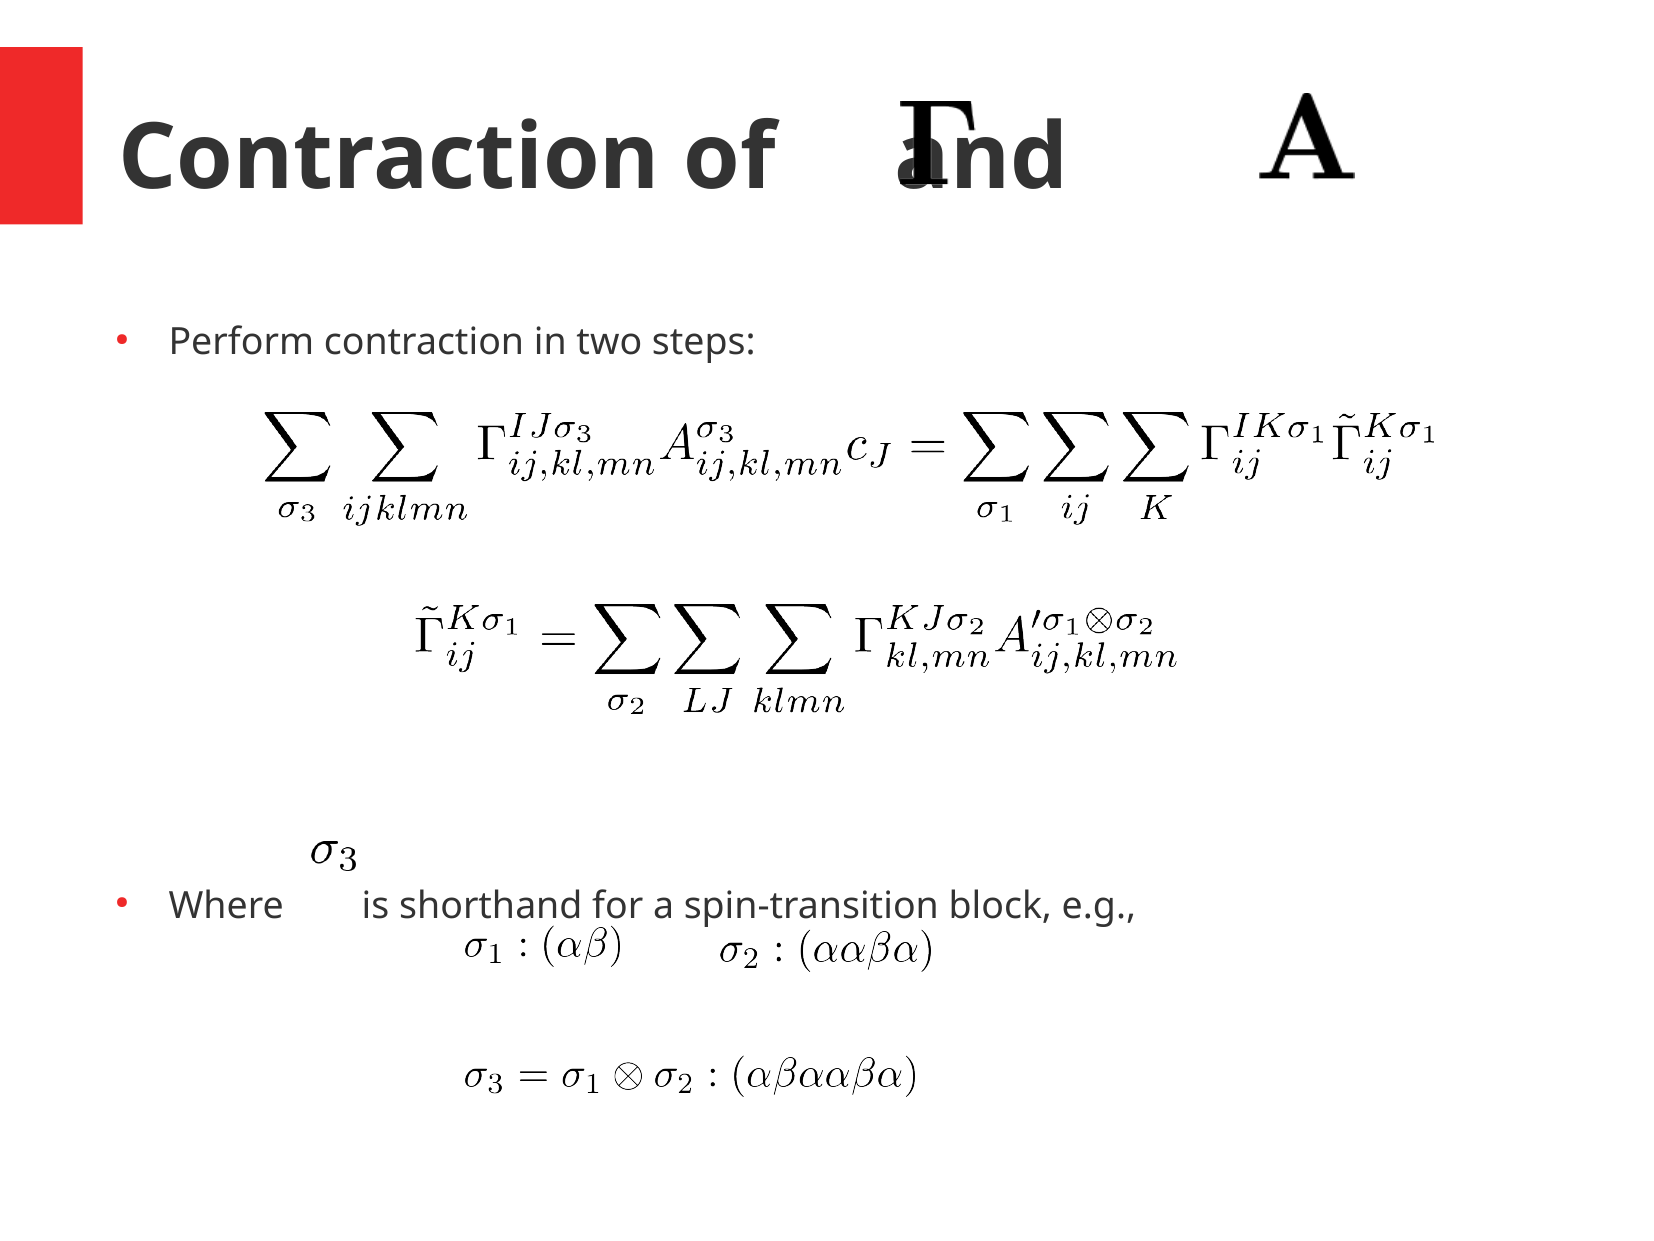

# Contraction of and
Perform contraction in two steps:
Where is shorthand for a spin-transition block, e.g.,